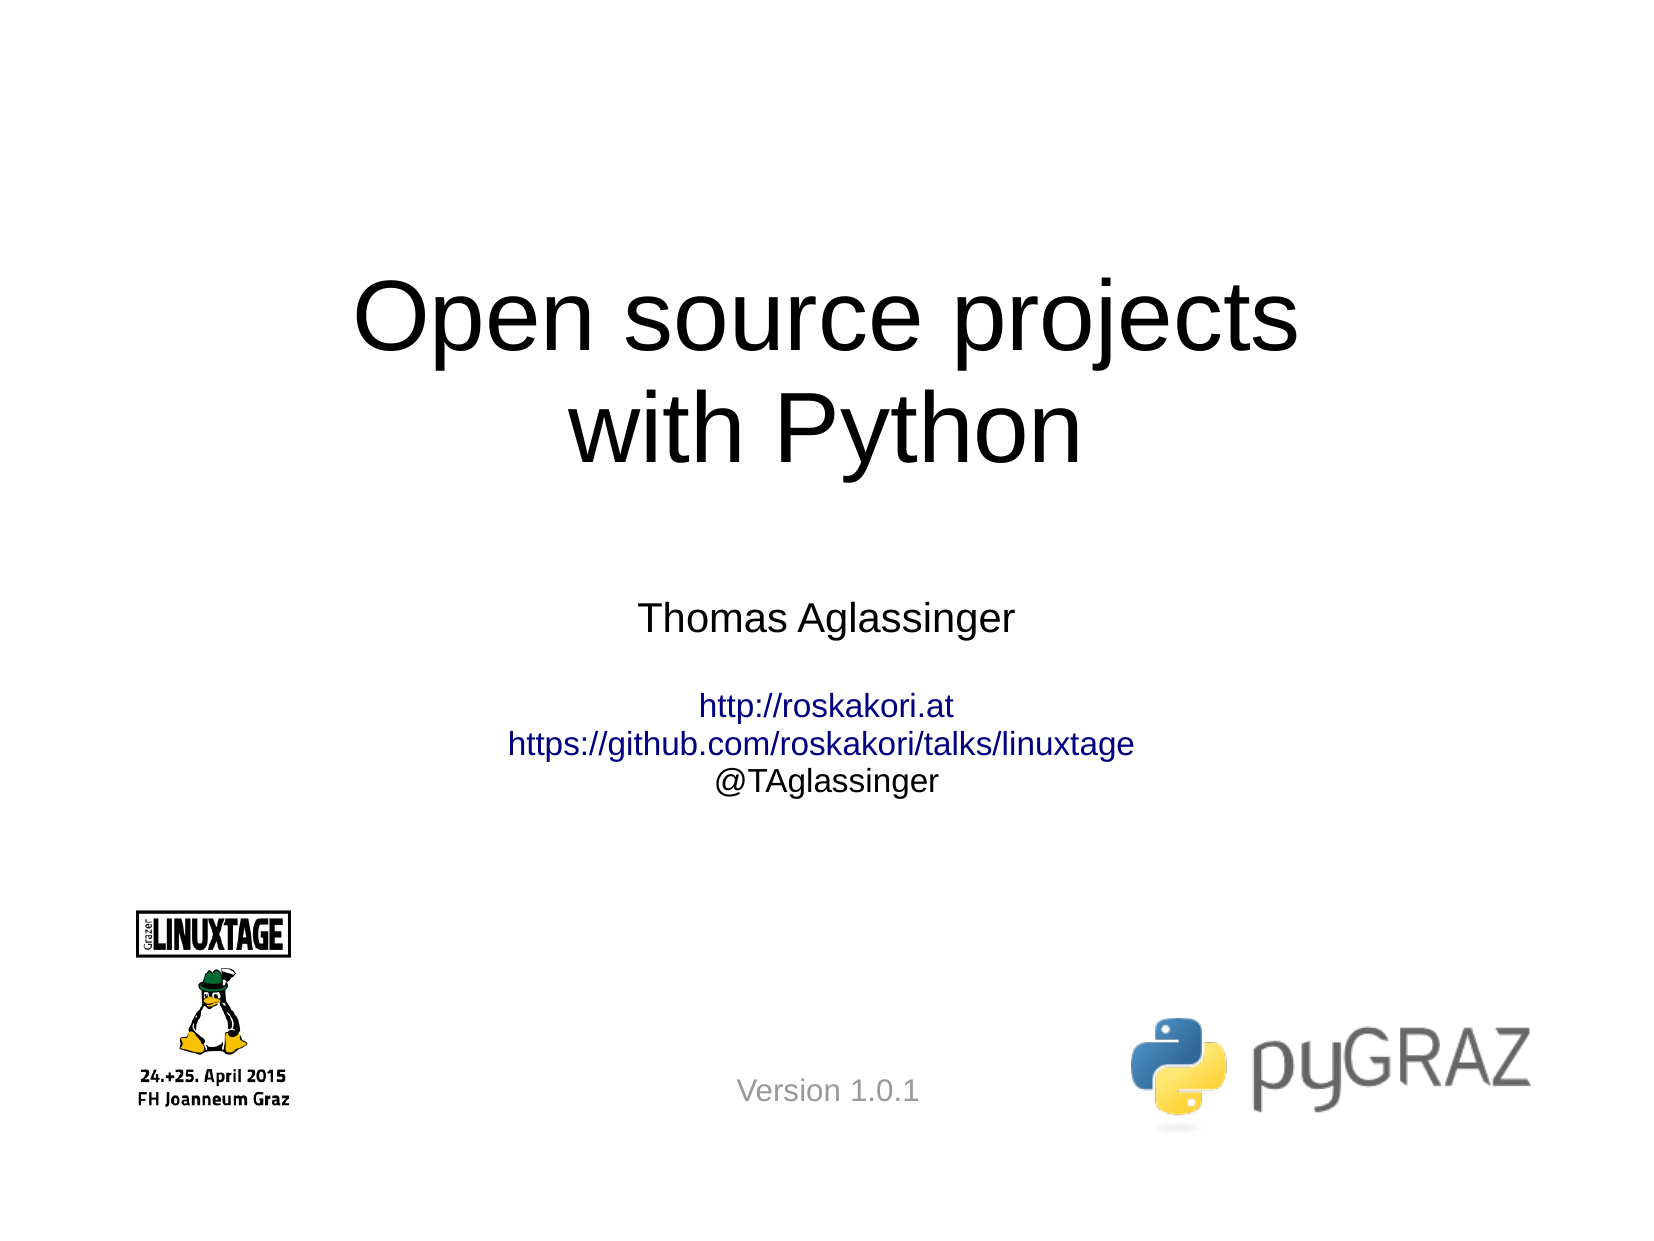

# Open source projects with Python Thomas Aglassinger
http://roskakori.at
https://github.com/roskakori/talks/linuxtage
@TAglassinger
Version 1.0.1